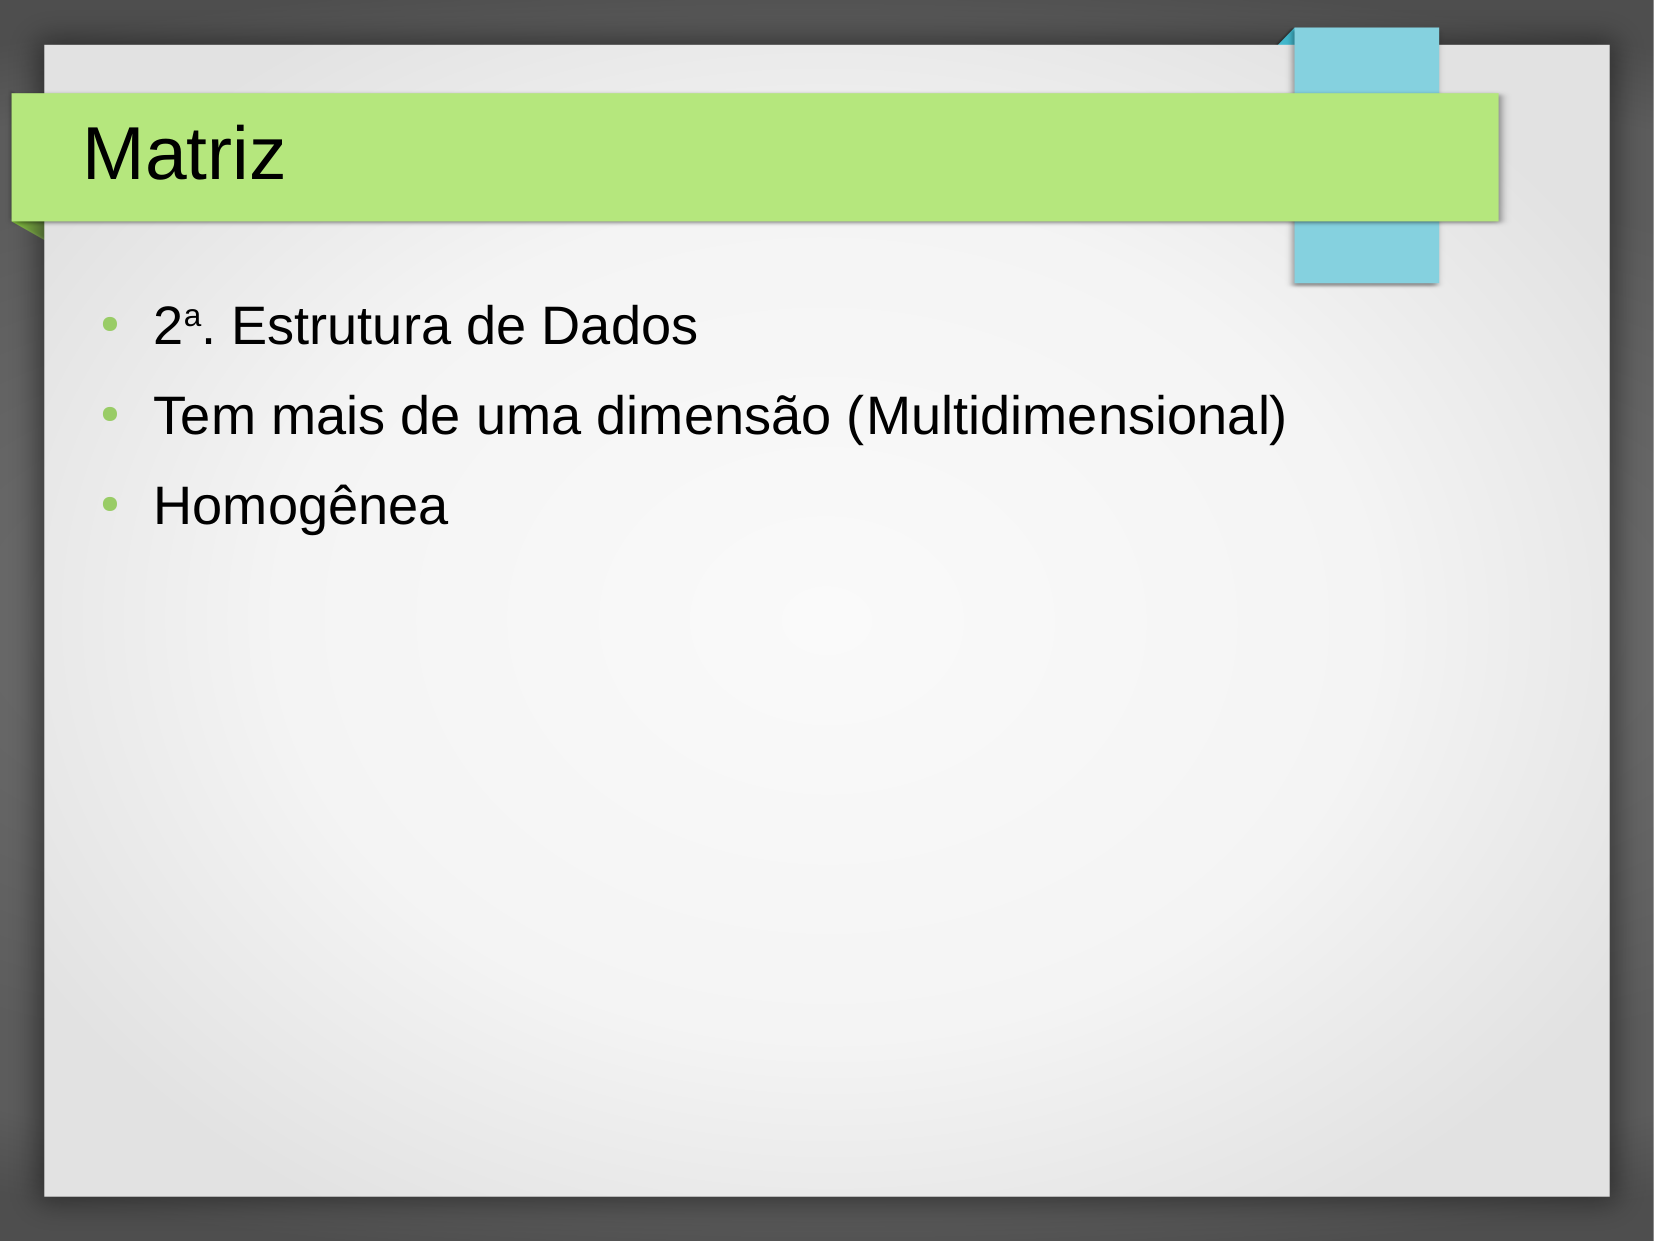

# Matriz
2a. Estrutura de Dados
Tem mais de uma dimensão (Multidimensional)
Homogênea